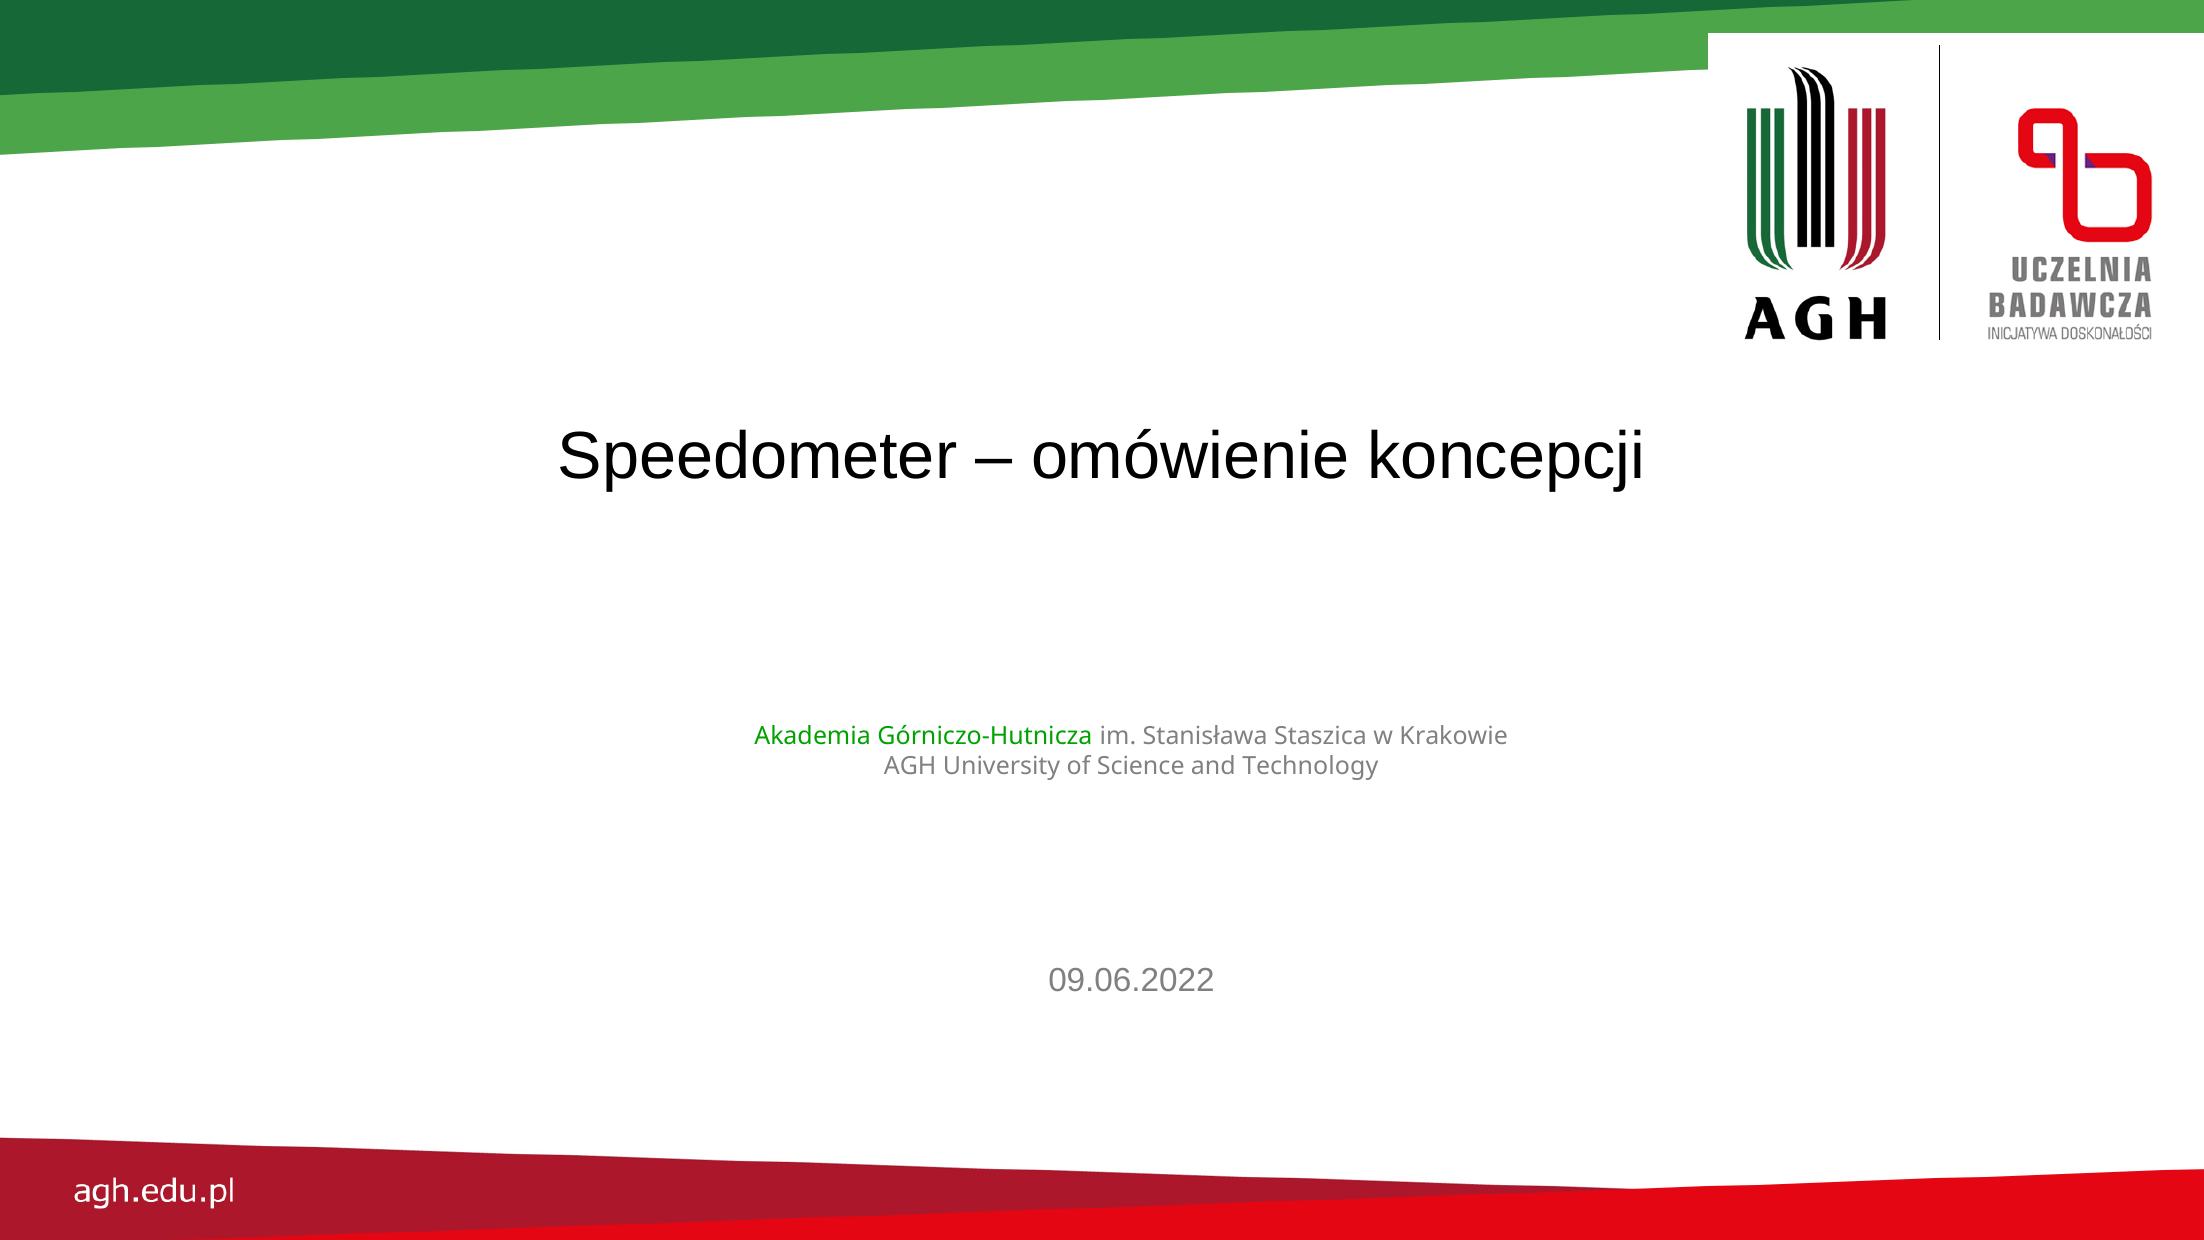

Speedometer – omówienie koncepcji
Akademia Górniczo-Hutnicza im. Stanisława Staszica w Krakowie
AGH University of Science and Technology
09.06.2022